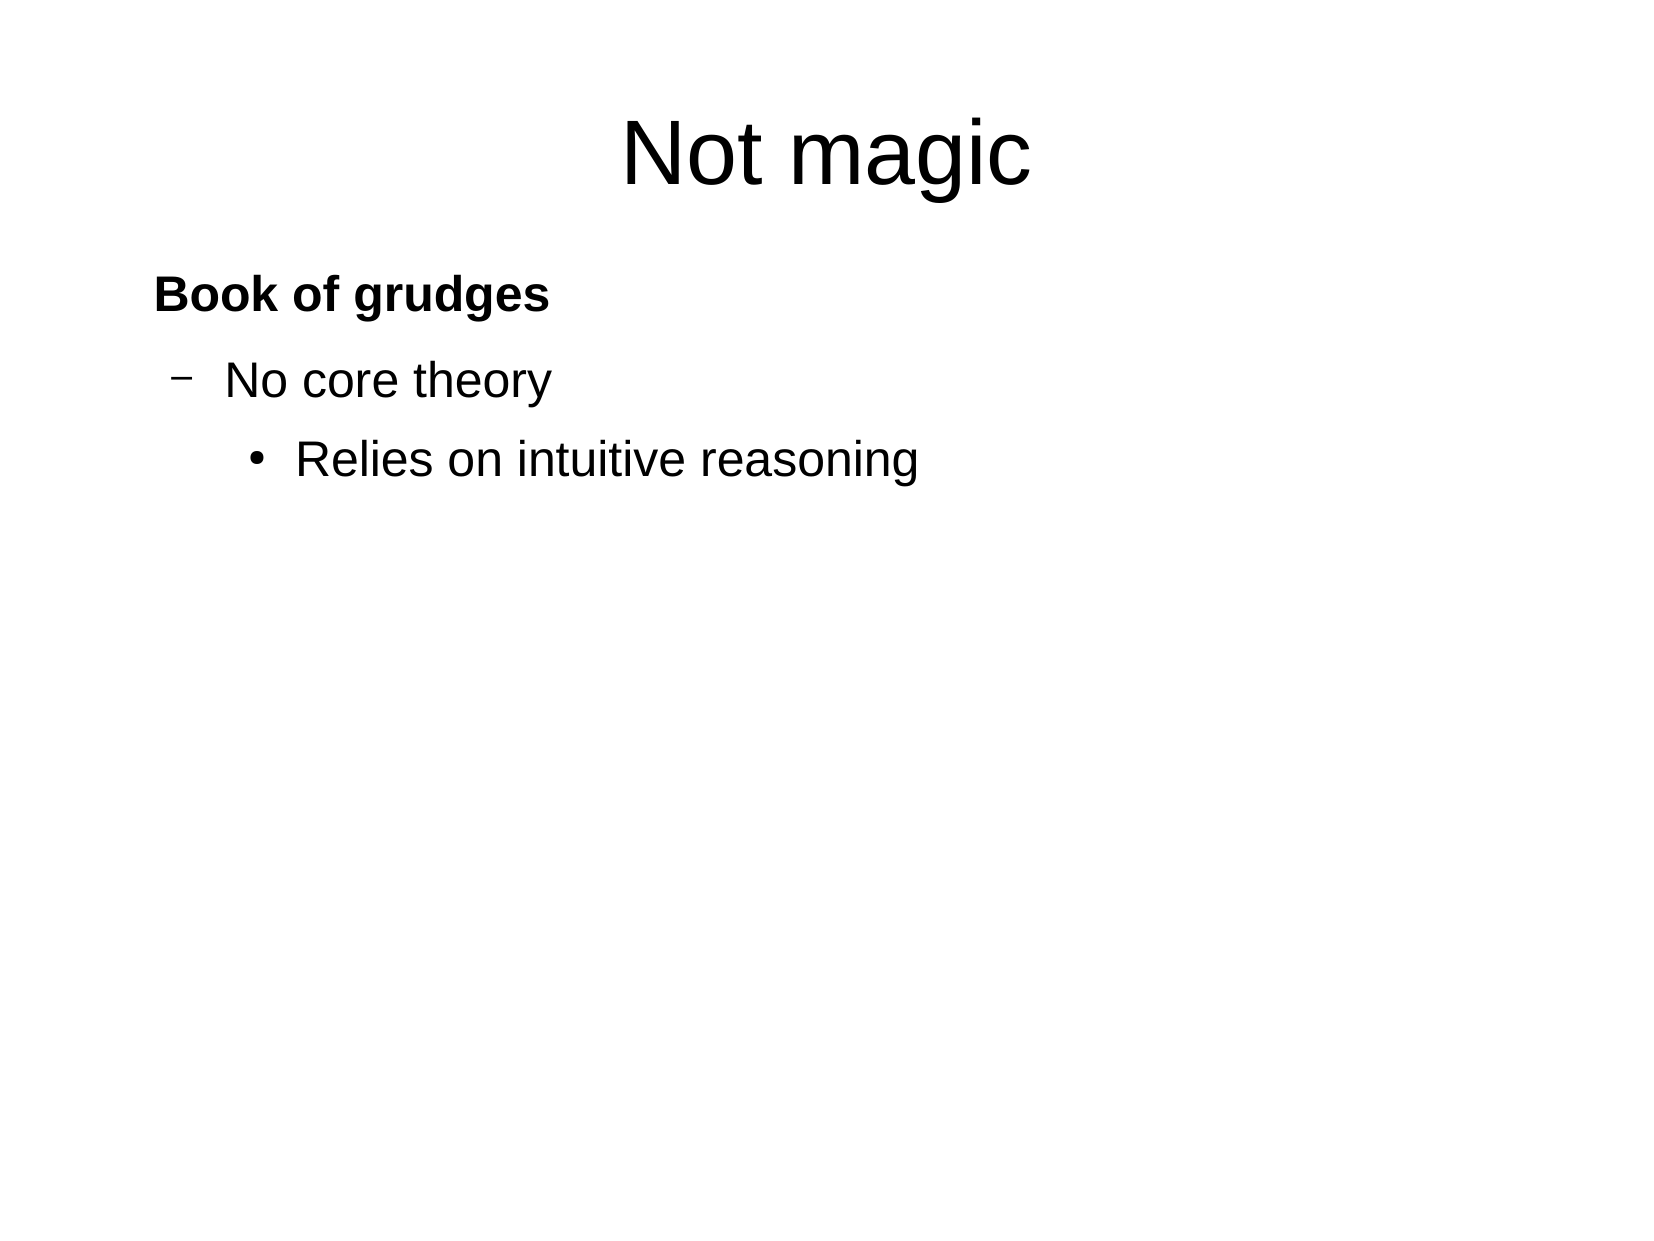

# Not magic
Book of grudges
No core theory
Relies on intuitive reasoning